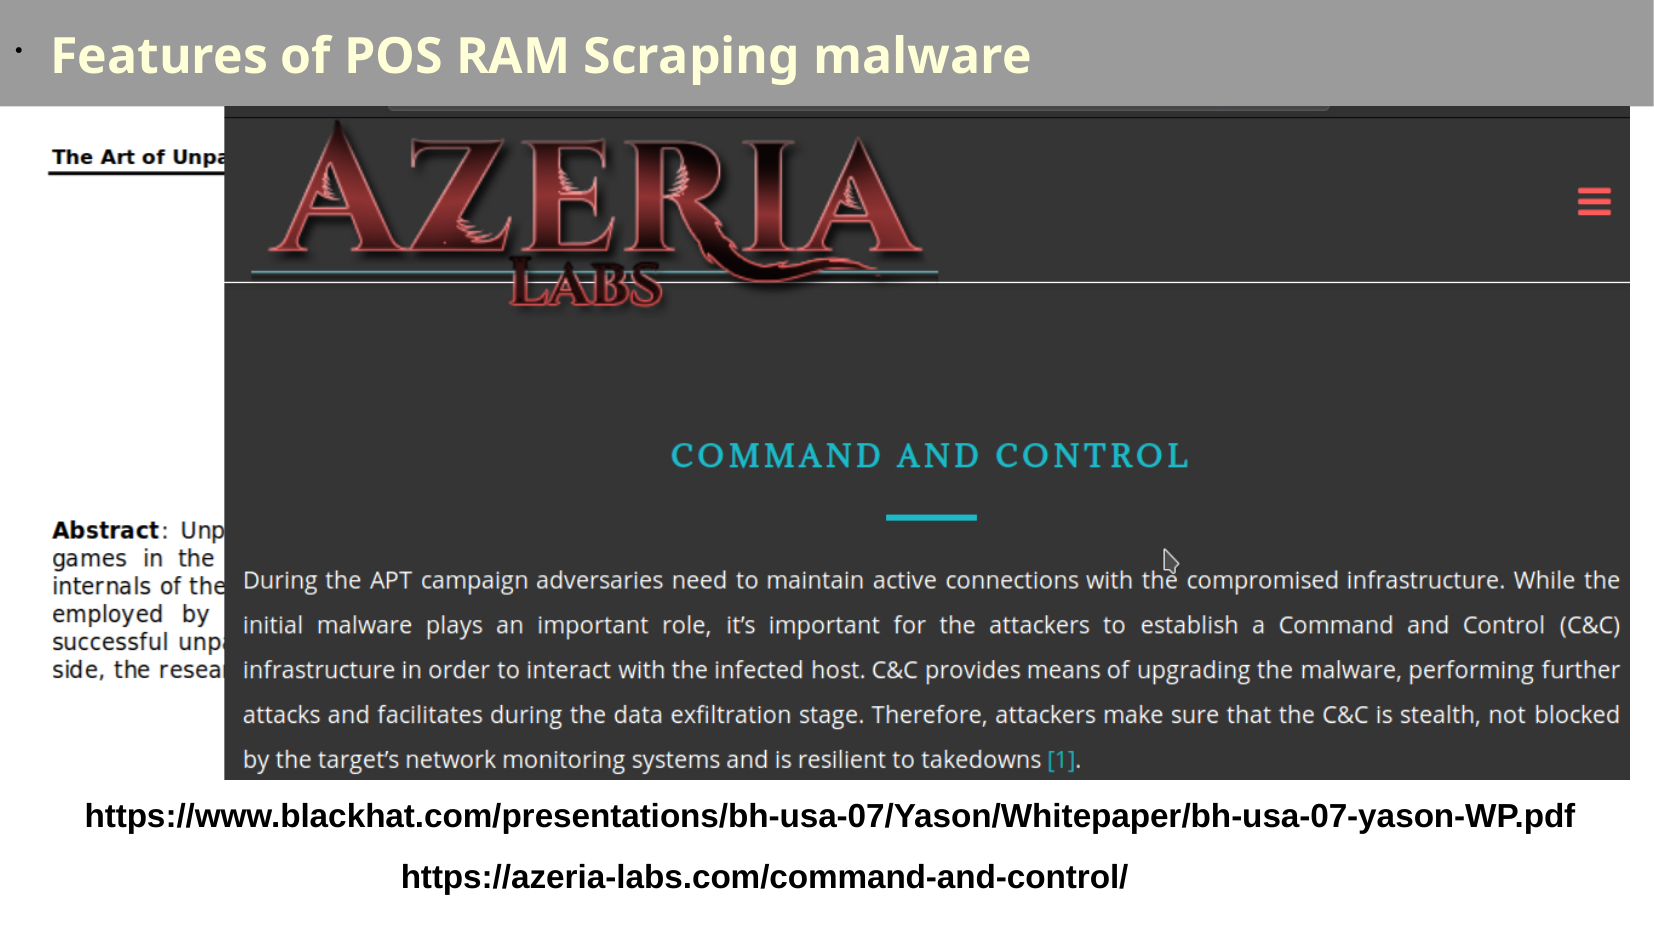

Features of POS RAM Scraping malware
# https://www.blackhat.com/presentations/bh-usa-07/Yason/Whitepaper/bh-usa-07-yason-WP.pdf
https://azeria-labs.com/command-and-control/